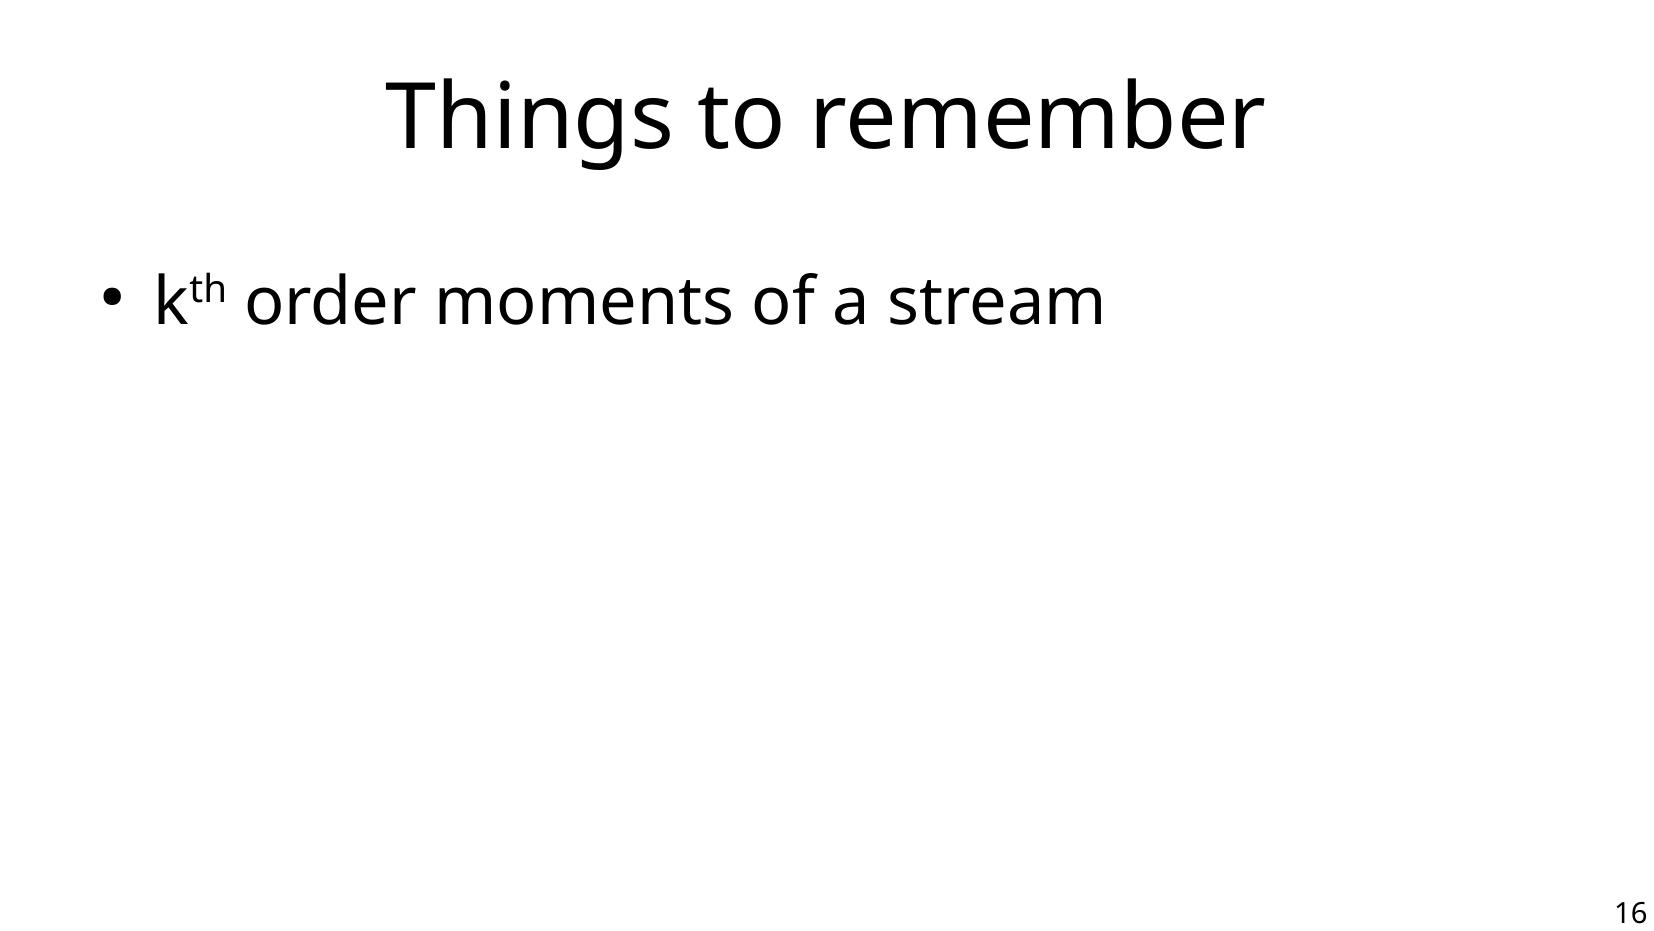

# Things to remember
kth order moments of a stream
16